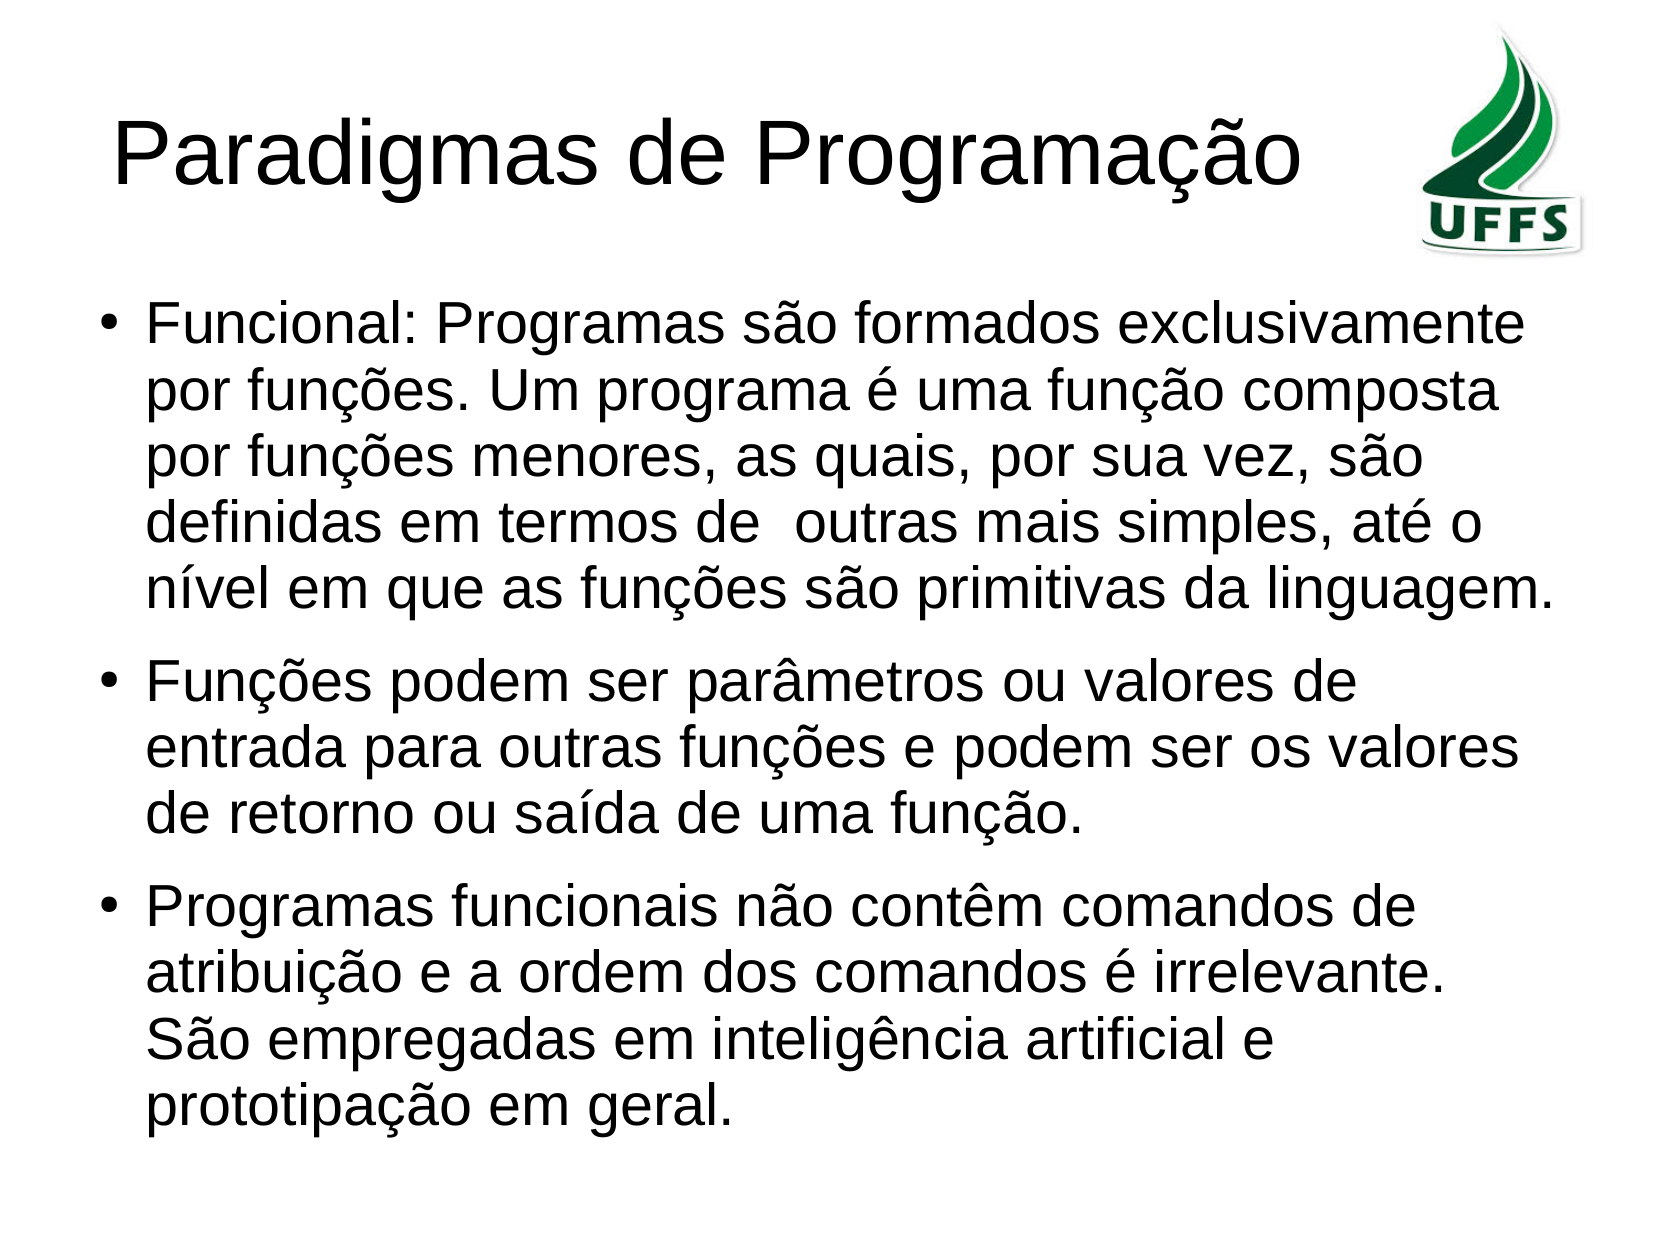

# Paradigmas de Programação
Funcional: Programas são formados exclusivamente por funções. Um programa é uma função composta por funções menores, as quais, por sua vez, são definidas em termos de outras mais simples, até o nível em que as funções são primitivas da linguagem.
Funções podem ser parâmetros ou valores de entrada para outras funções e podem ser os valores de retorno ou saída de uma função.
Programas funcionais não contêm comandos de atribuição e a ordem dos comandos é irrelevante. São empregadas em inteligência artificial e prototipação em geral.